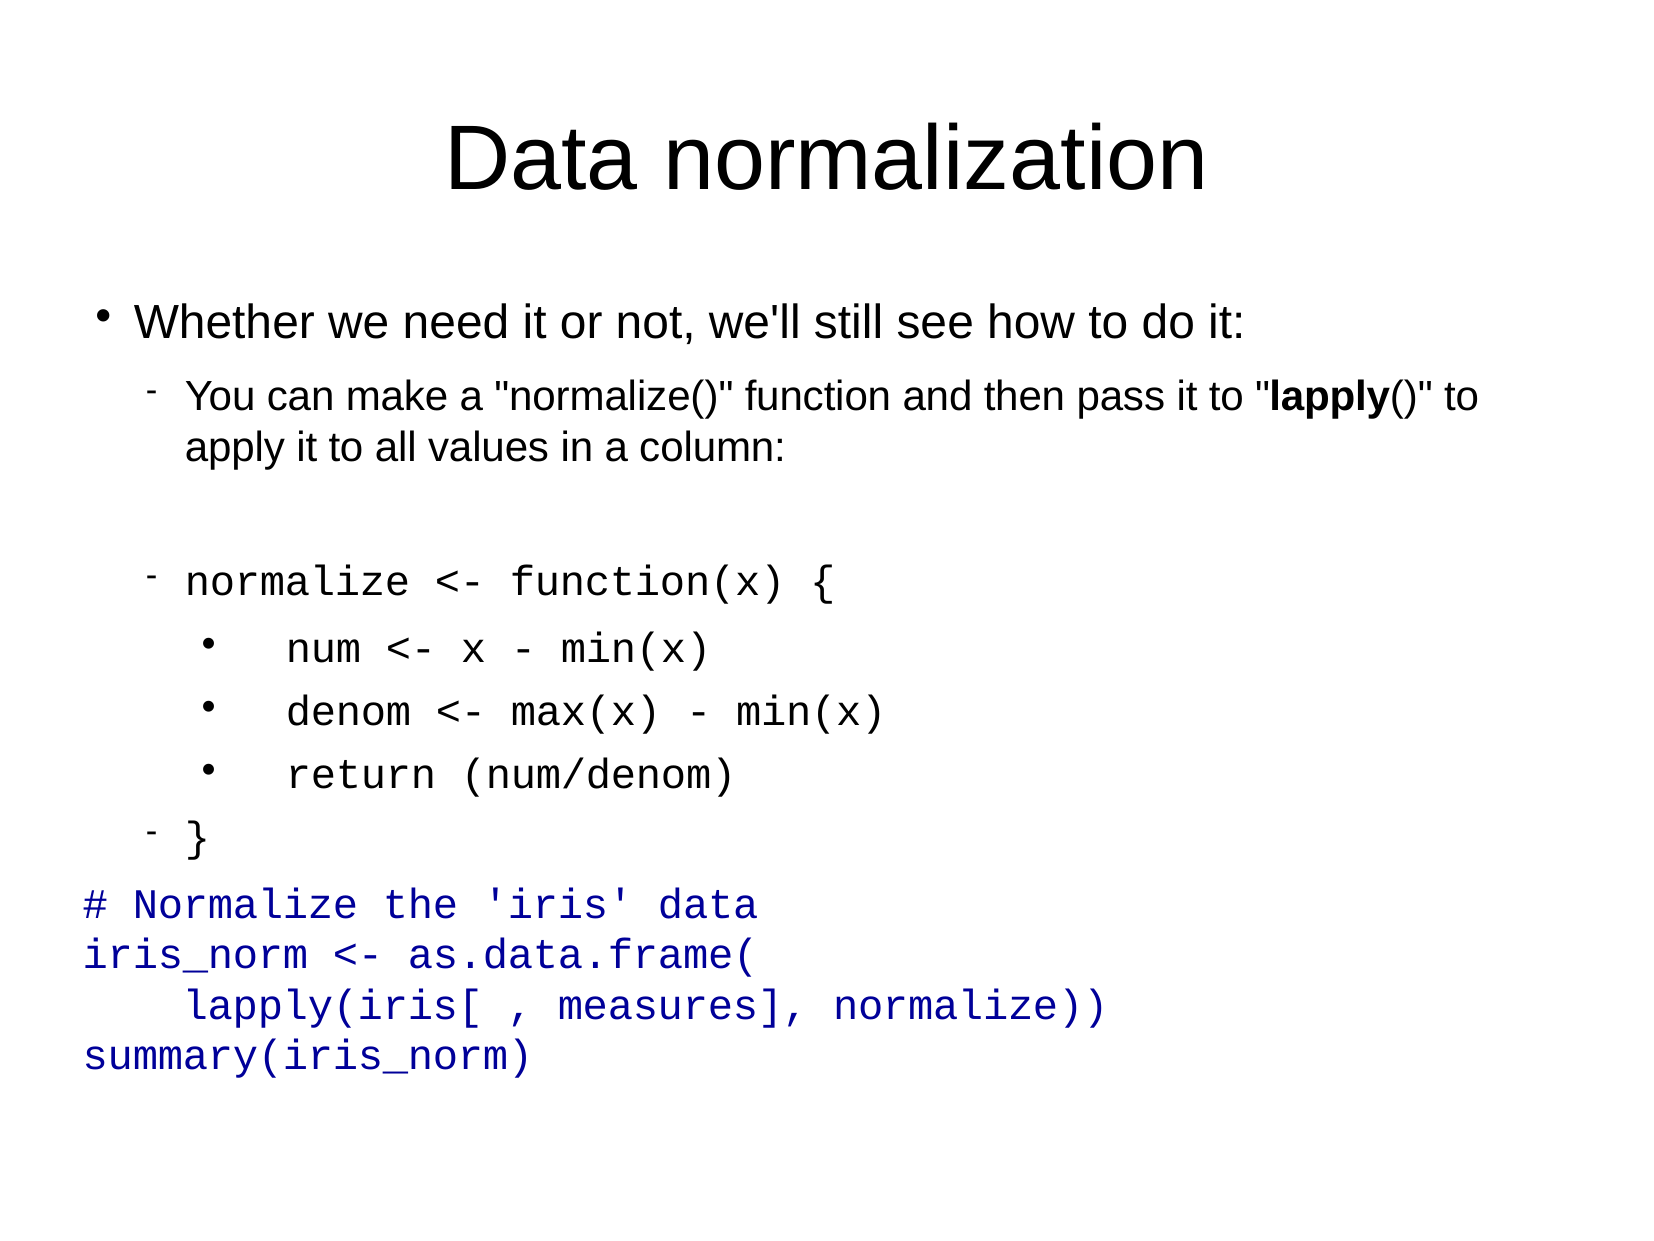

Data normalization
Whether we need it or not, we'll still see how to do it:
You can make a "normalize()" function and then pass it to "lapply()" to apply it to all values in a column:
normalize <- function(x) {
 num <- x - min(x)
 denom <- max(x) - min(x)
 return (num/denom)
}
# Normalize the 'iris' data
iris_norm <- as.data.frame(
 lapply(iris[ , measures], normalize))
summary(iris_norm)